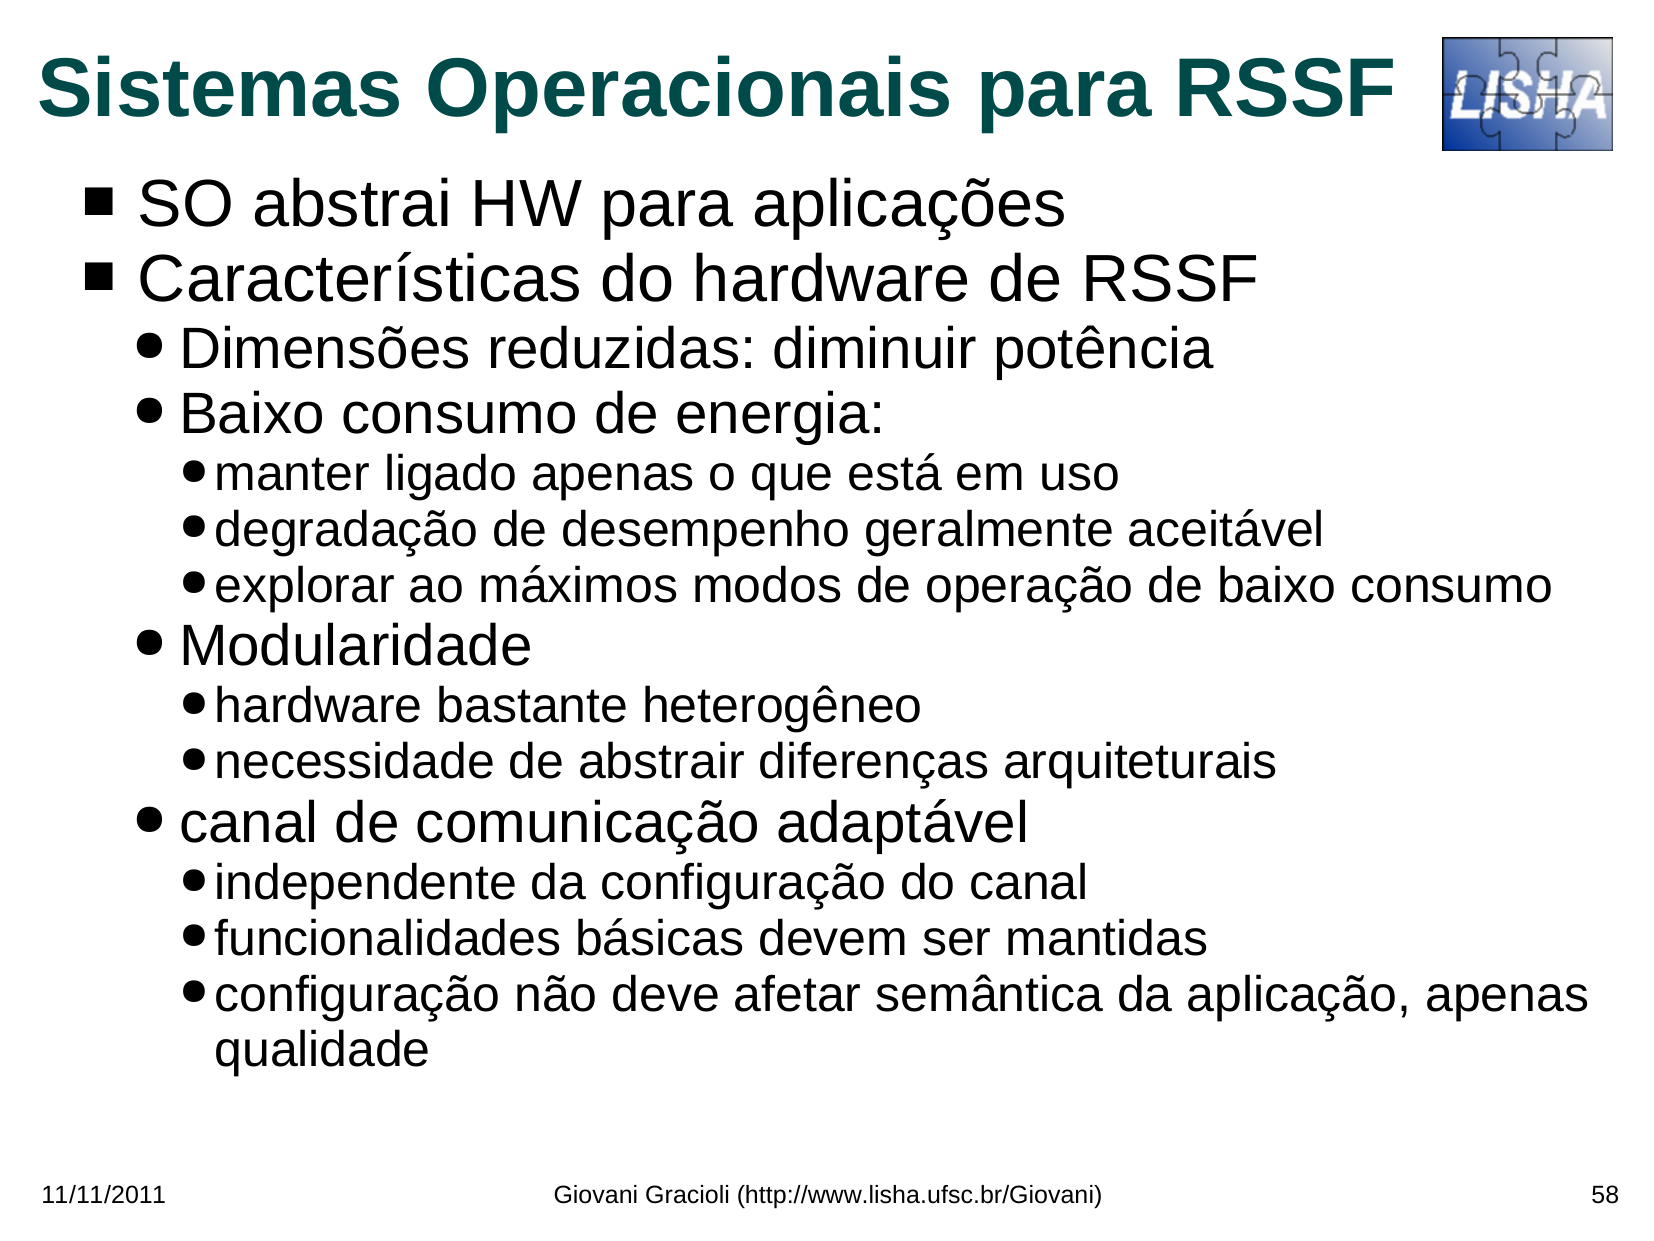

# Sistemas Operacionais para RSSF
SO abstrai HW para aplicações
Características do hardware de RSSF
Dimensões reduzidas: diminuir potência
Baixo consumo de energia:
manter ligado apenas o que está em uso
degradação de desempenho geralmente aceitável
explorar ao máximos modos de operação de baixo consumo
Modularidade
hardware bastante heterogêneo
necessidade de abstrair diferenças arquiteturais
canal de comunicação adaptável
independente da configuração do canal
funcionalidades básicas devem ser mantidas
configuração não deve afetar semântica da aplicação, apenas qualidade